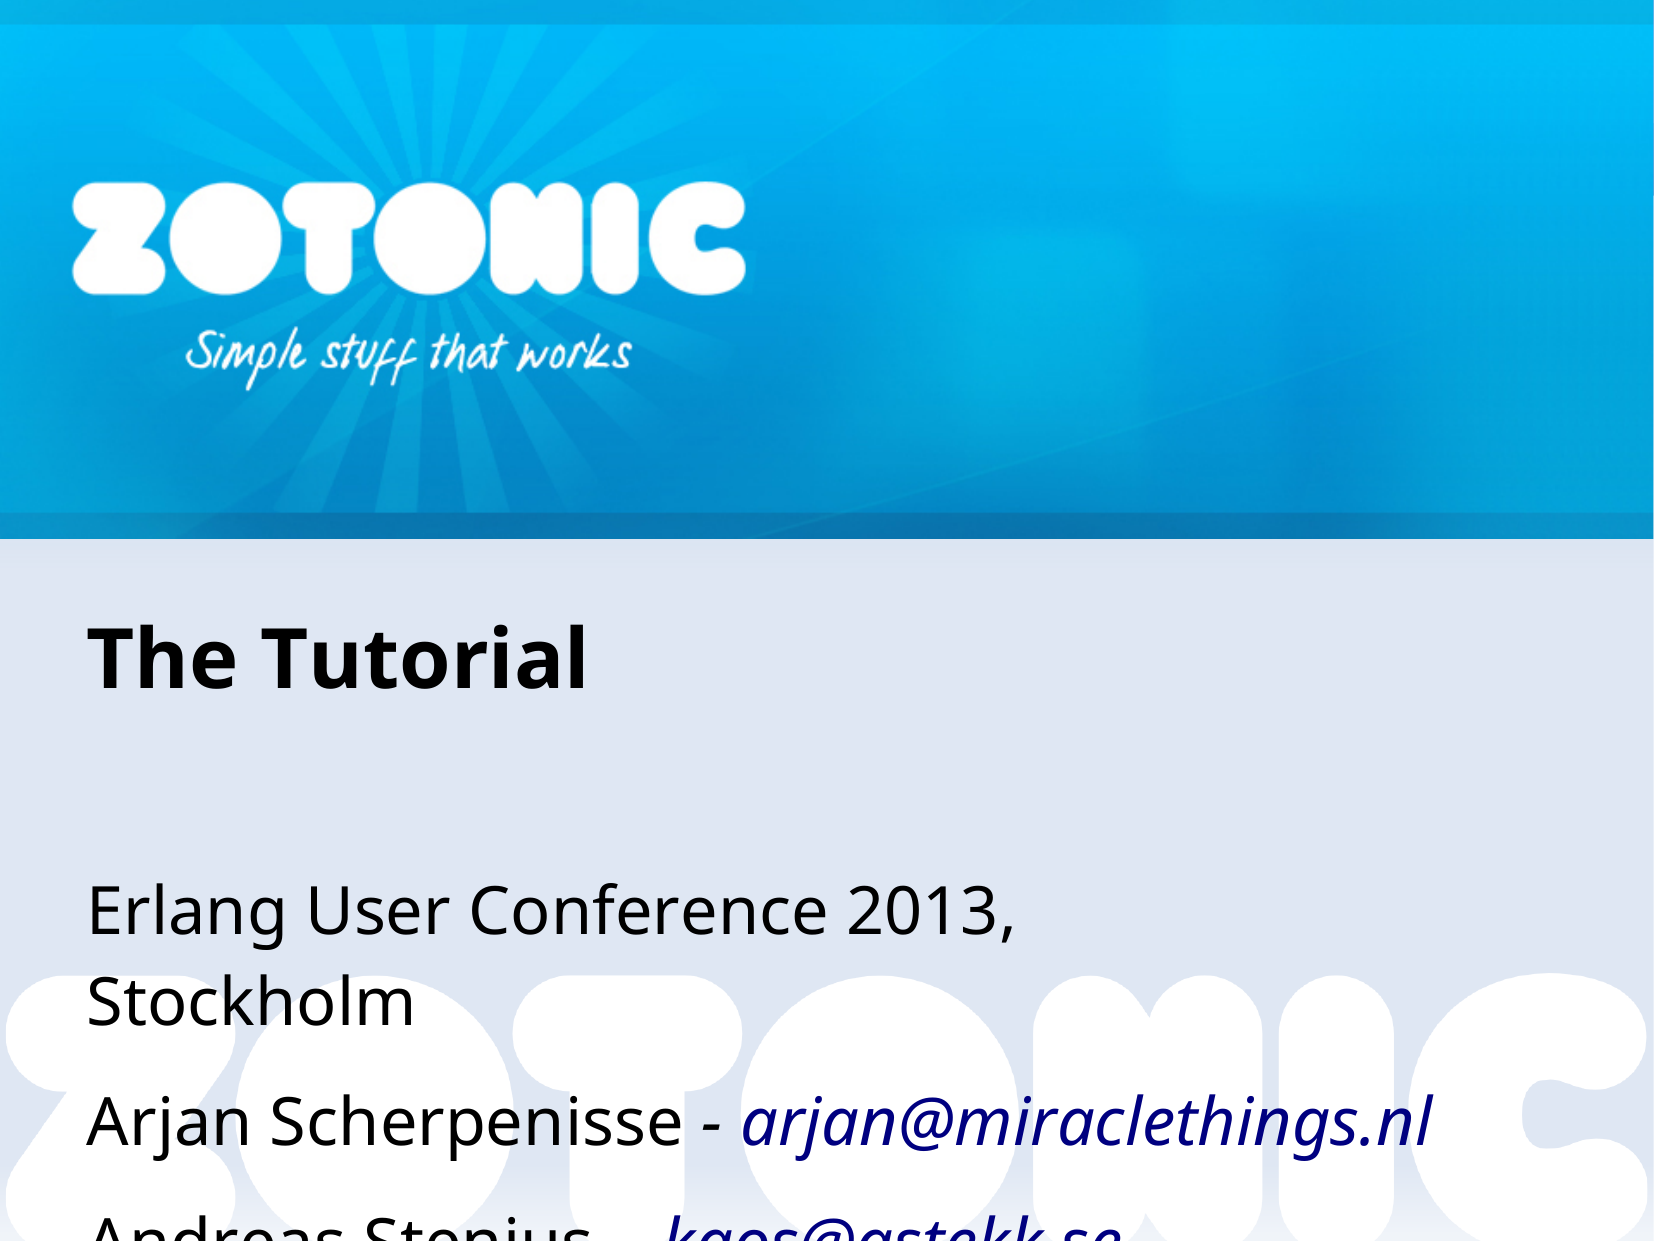

# Zotonic
The Tutorial
Erlang User Conference 2013,
Stockholm
Arjan Scherpenisse - arjan@miraclethings.nl
Andreas Stenius – kaos@astekk.se